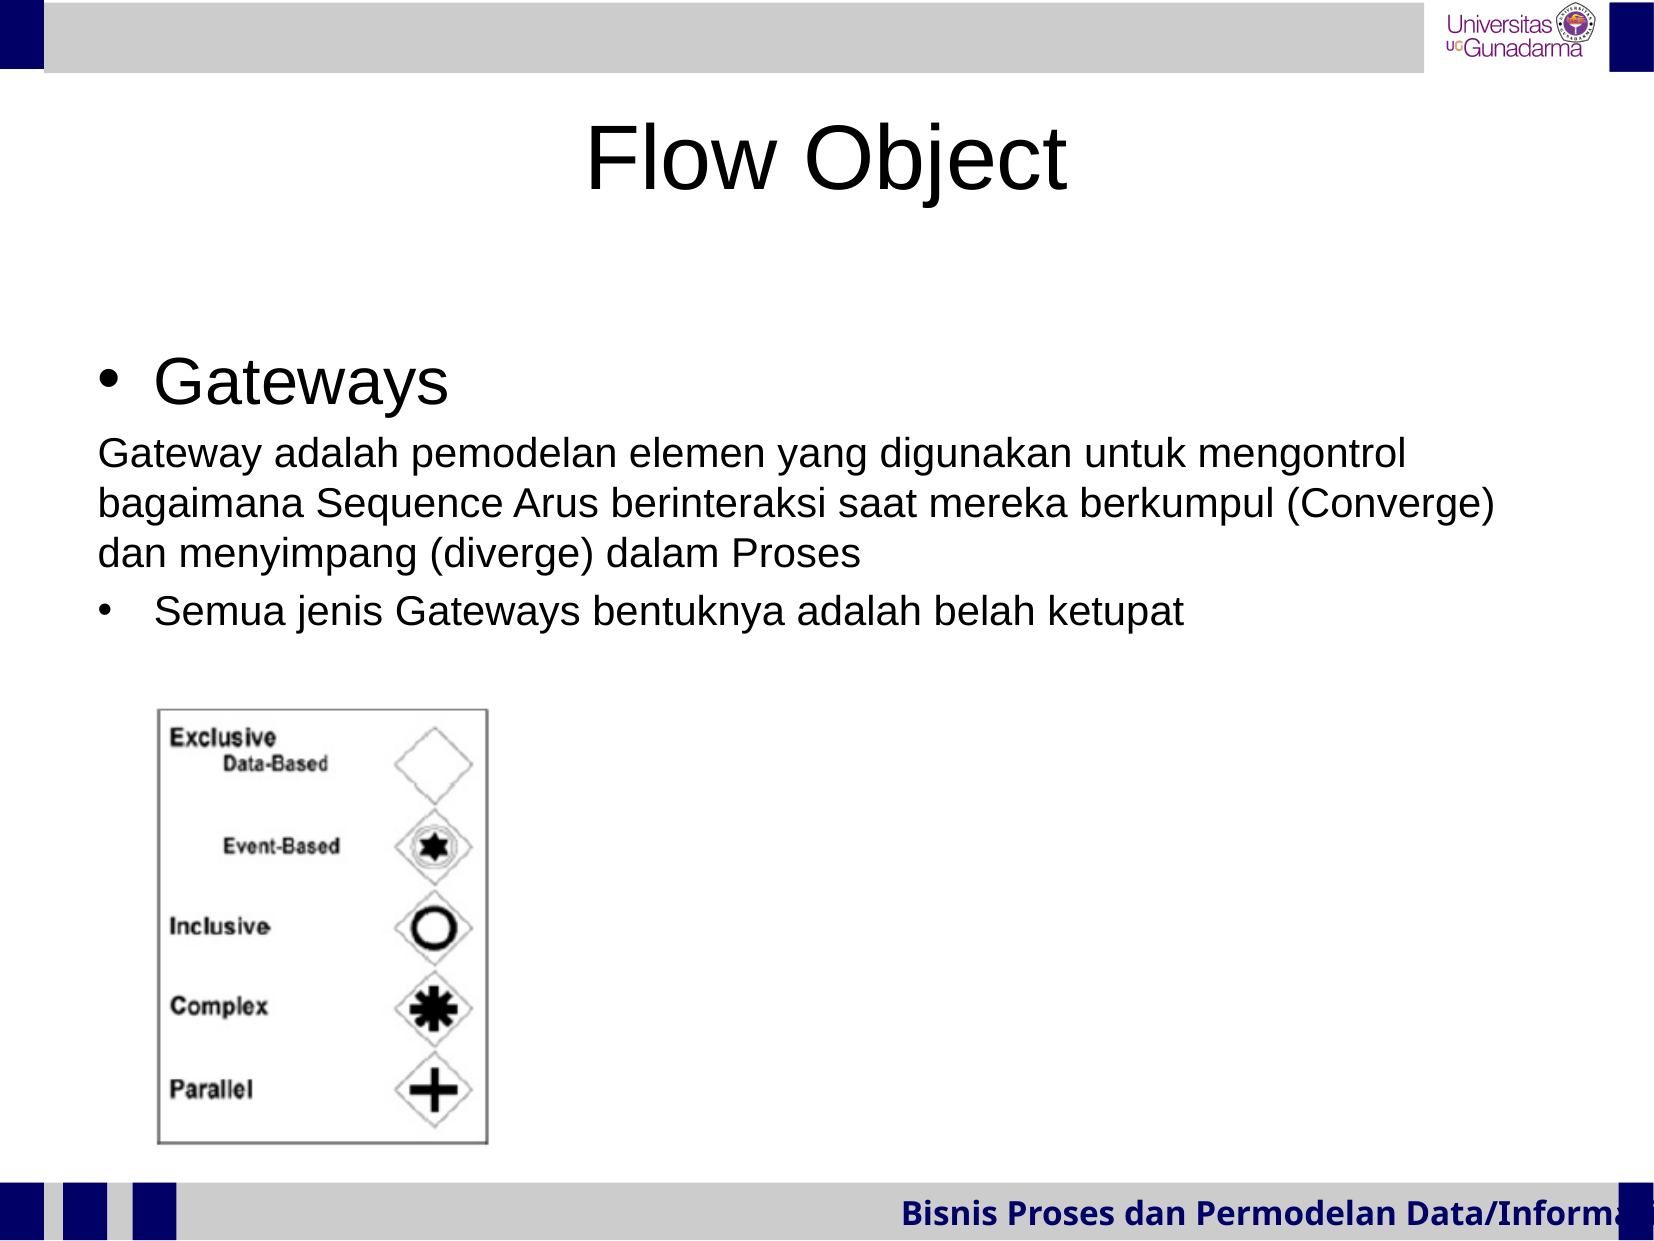

# Flow Object
Gateways
Gateway adalah pemodelan elemen yang digunakan untuk mengontrol bagaimana Sequence Arus berinteraksi saat mereka berkumpul (Converge) dan menyimpang (diverge) dalam Proses
Semua jenis Gateways bentuknya adalah belah ketupat